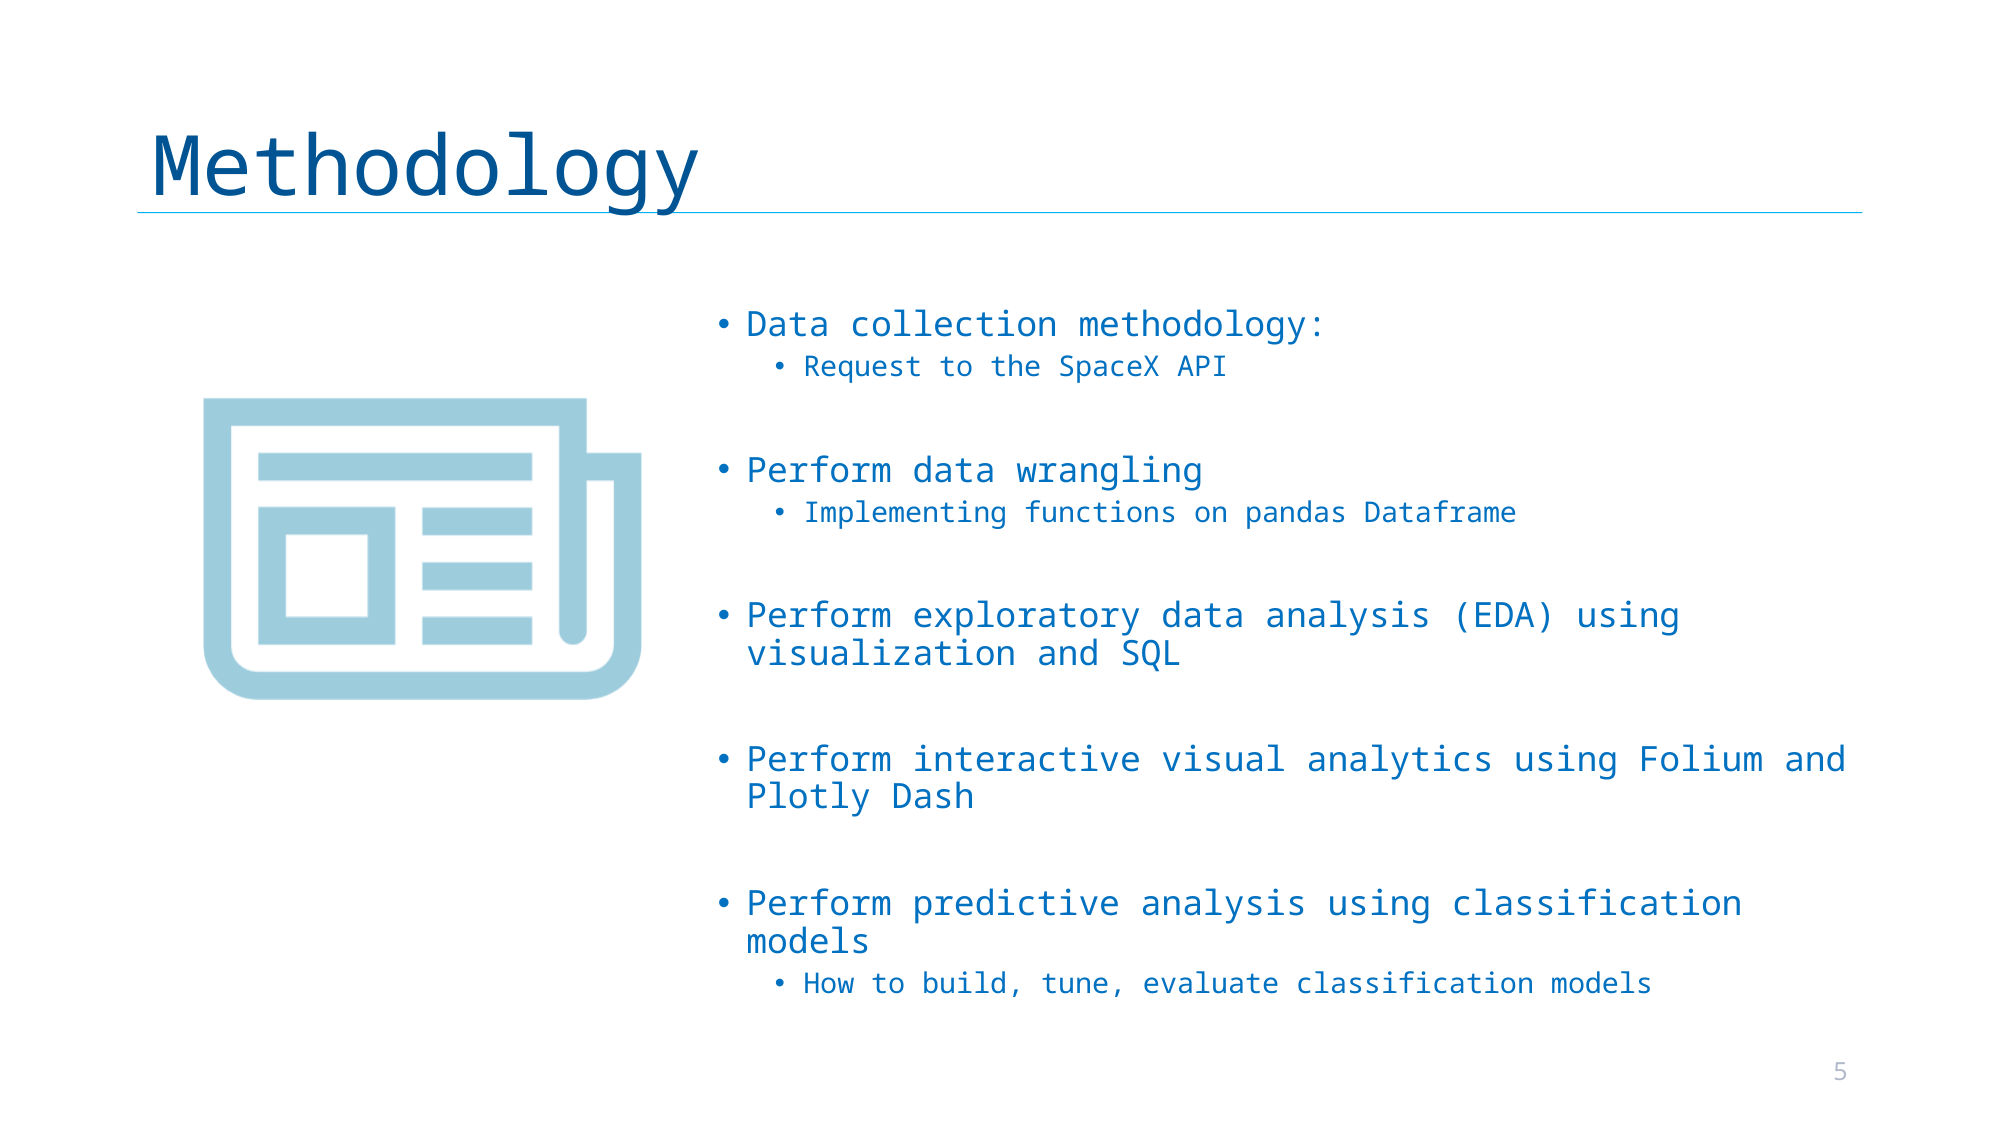

# Methodology
Data collection methodology:
Request to the SpaceX API
Perform data wrangling
Implementing functions on pandas Dataframe
Perform exploratory data analysis (EDA) using visualization and SQL
Perform interactive visual analytics using Folium and Plotly Dash
Perform predictive analysis using classification models
How to build, tune, evaluate classification models